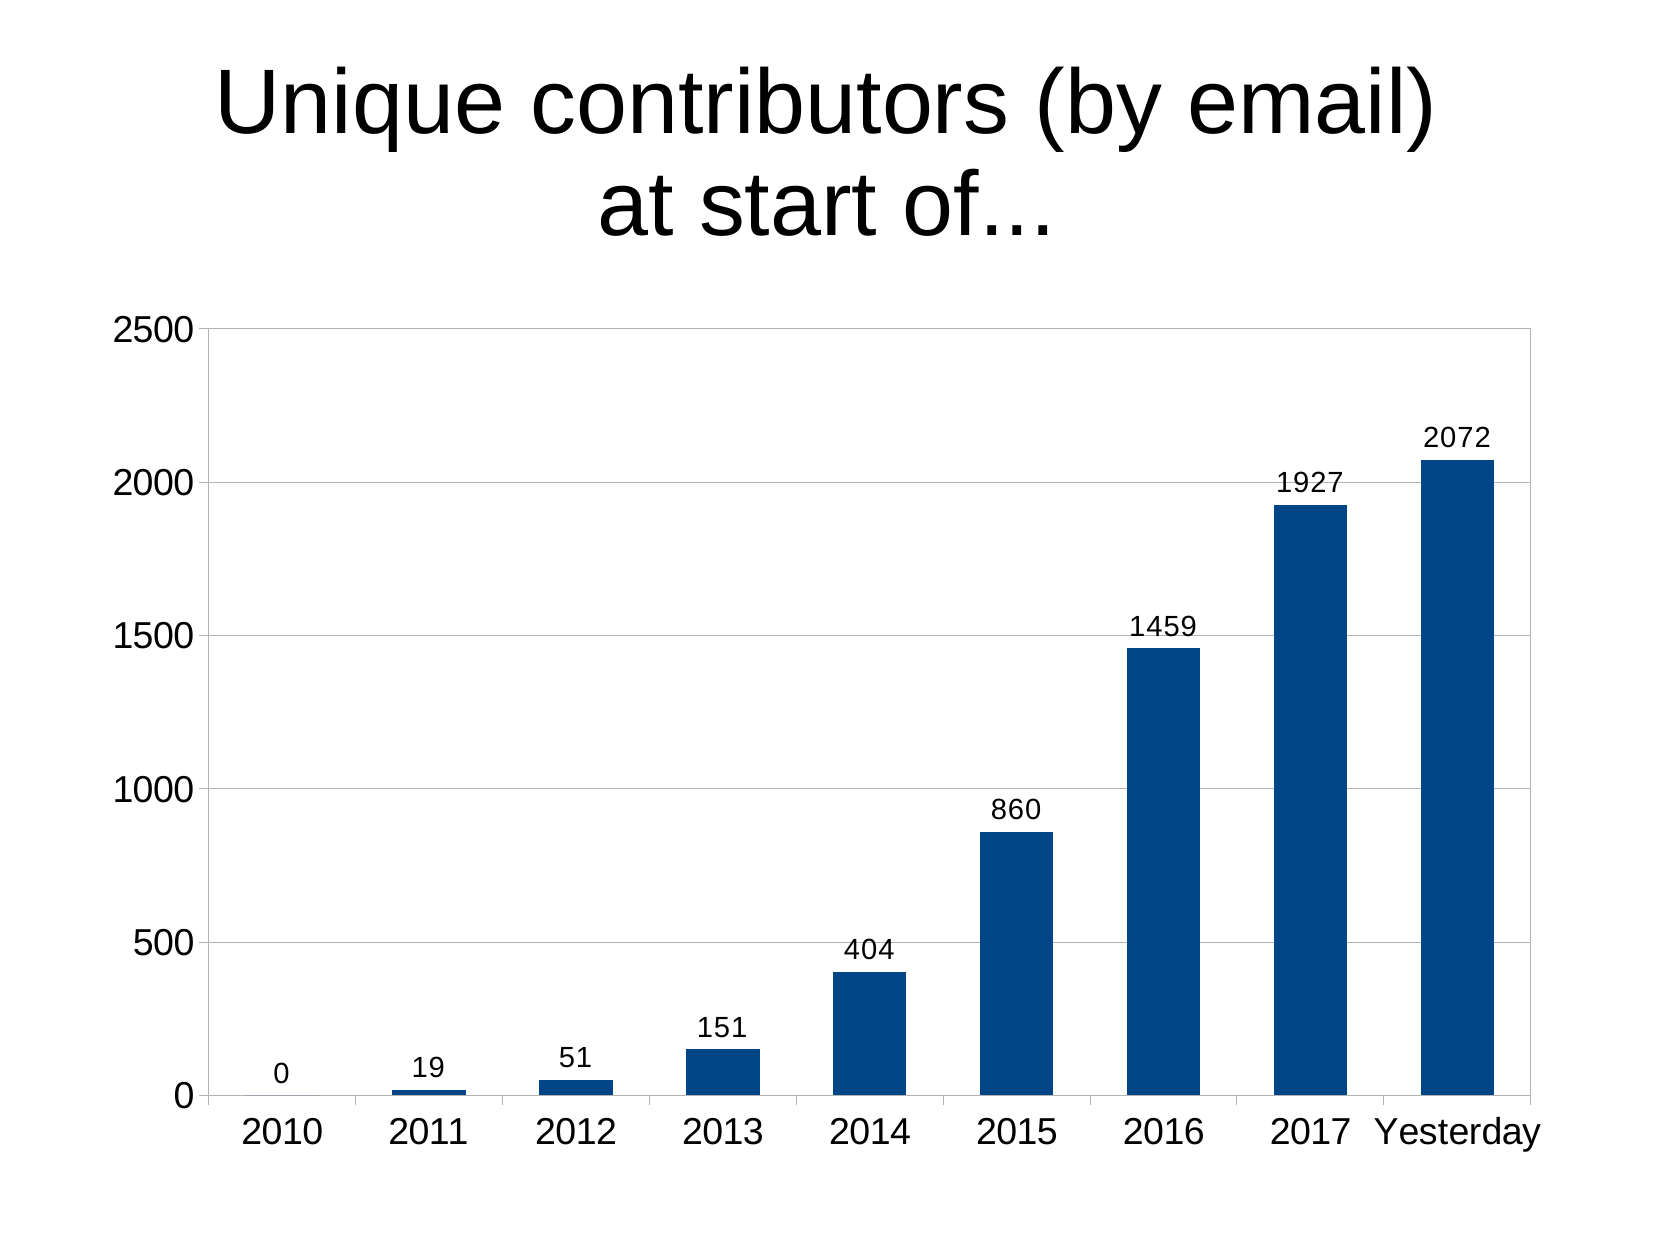

# Unique contributors (by email) at start of...
### Chart
| Category | Unique Committer Emails |
|---|---|
| 2010 | 0.0 |
| 2011 | 19.0 |
| 2012 | 51.0 |
| 2013 | 151.0 |
| 2014 | 404.0 |
| 2015 | 860.0 |
| 2016 | 1459.0 |
| 2017 | 1927.0 |
| Yesterday | 2072.0 |